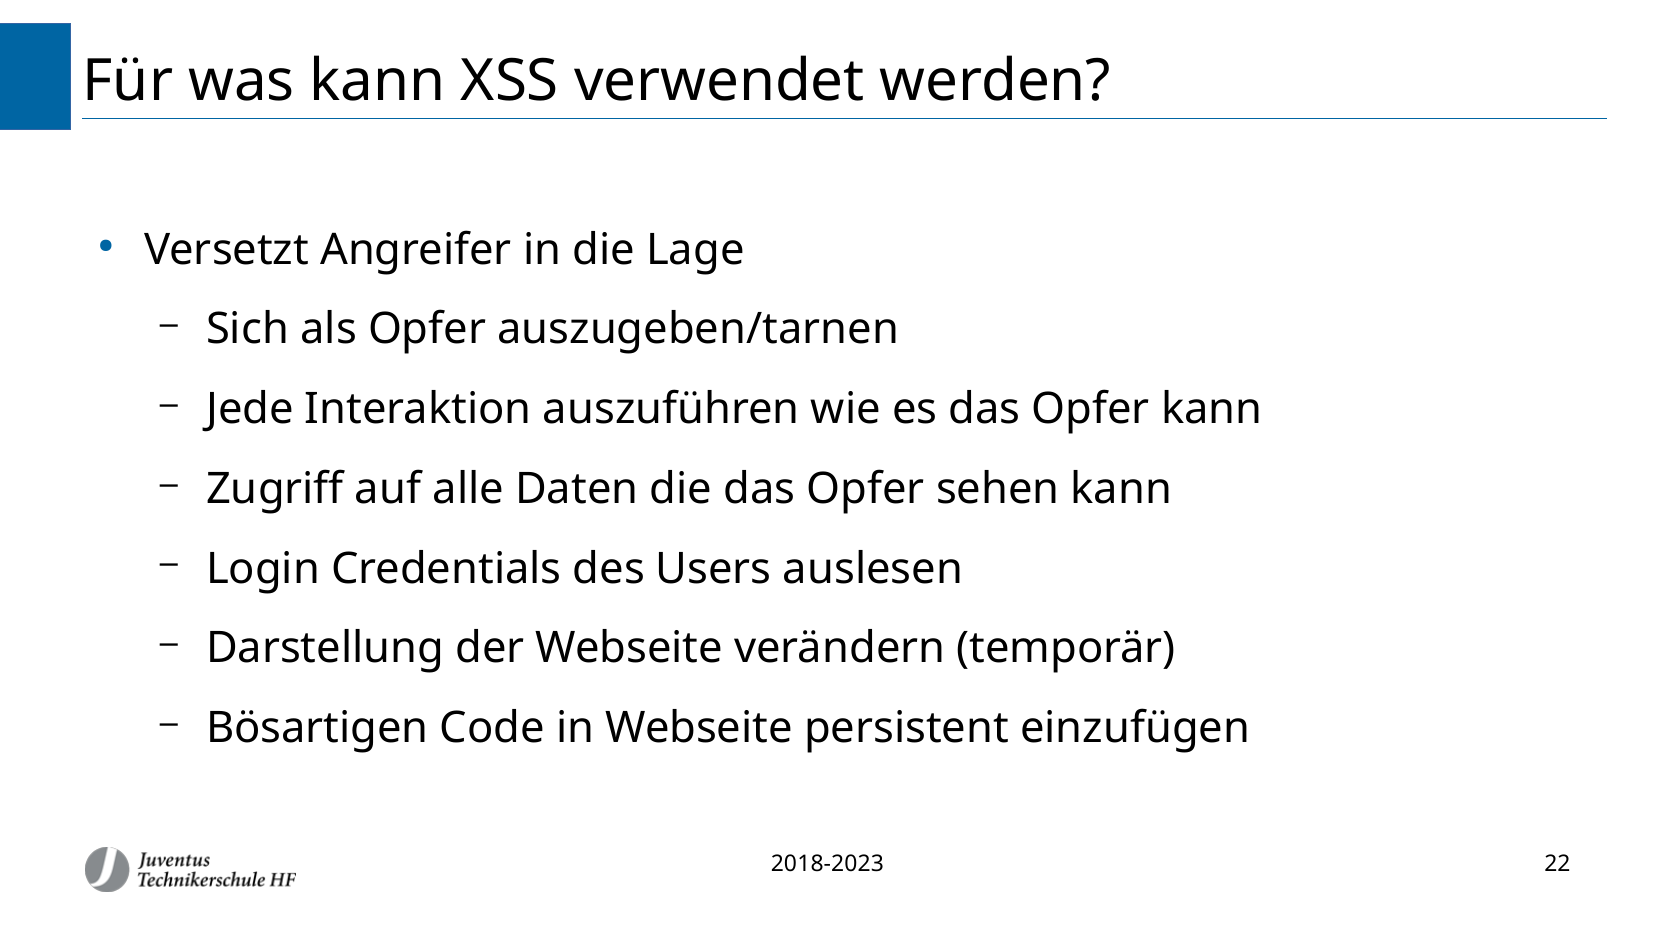

# Für was kann XSS verwendet werden?
Versetzt Angreifer in die Lage
Sich als Opfer auszugeben/tarnen
Jede Interaktion auszuführen wie es das Opfer kann
Zugriff auf alle Daten die das Opfer sehen kann
Login Credentials des Users auslesen
Darstellung der Webseite verändern (temporär)
Bösartigen Code in Webseite persistent einzufügen
2018-2023
22